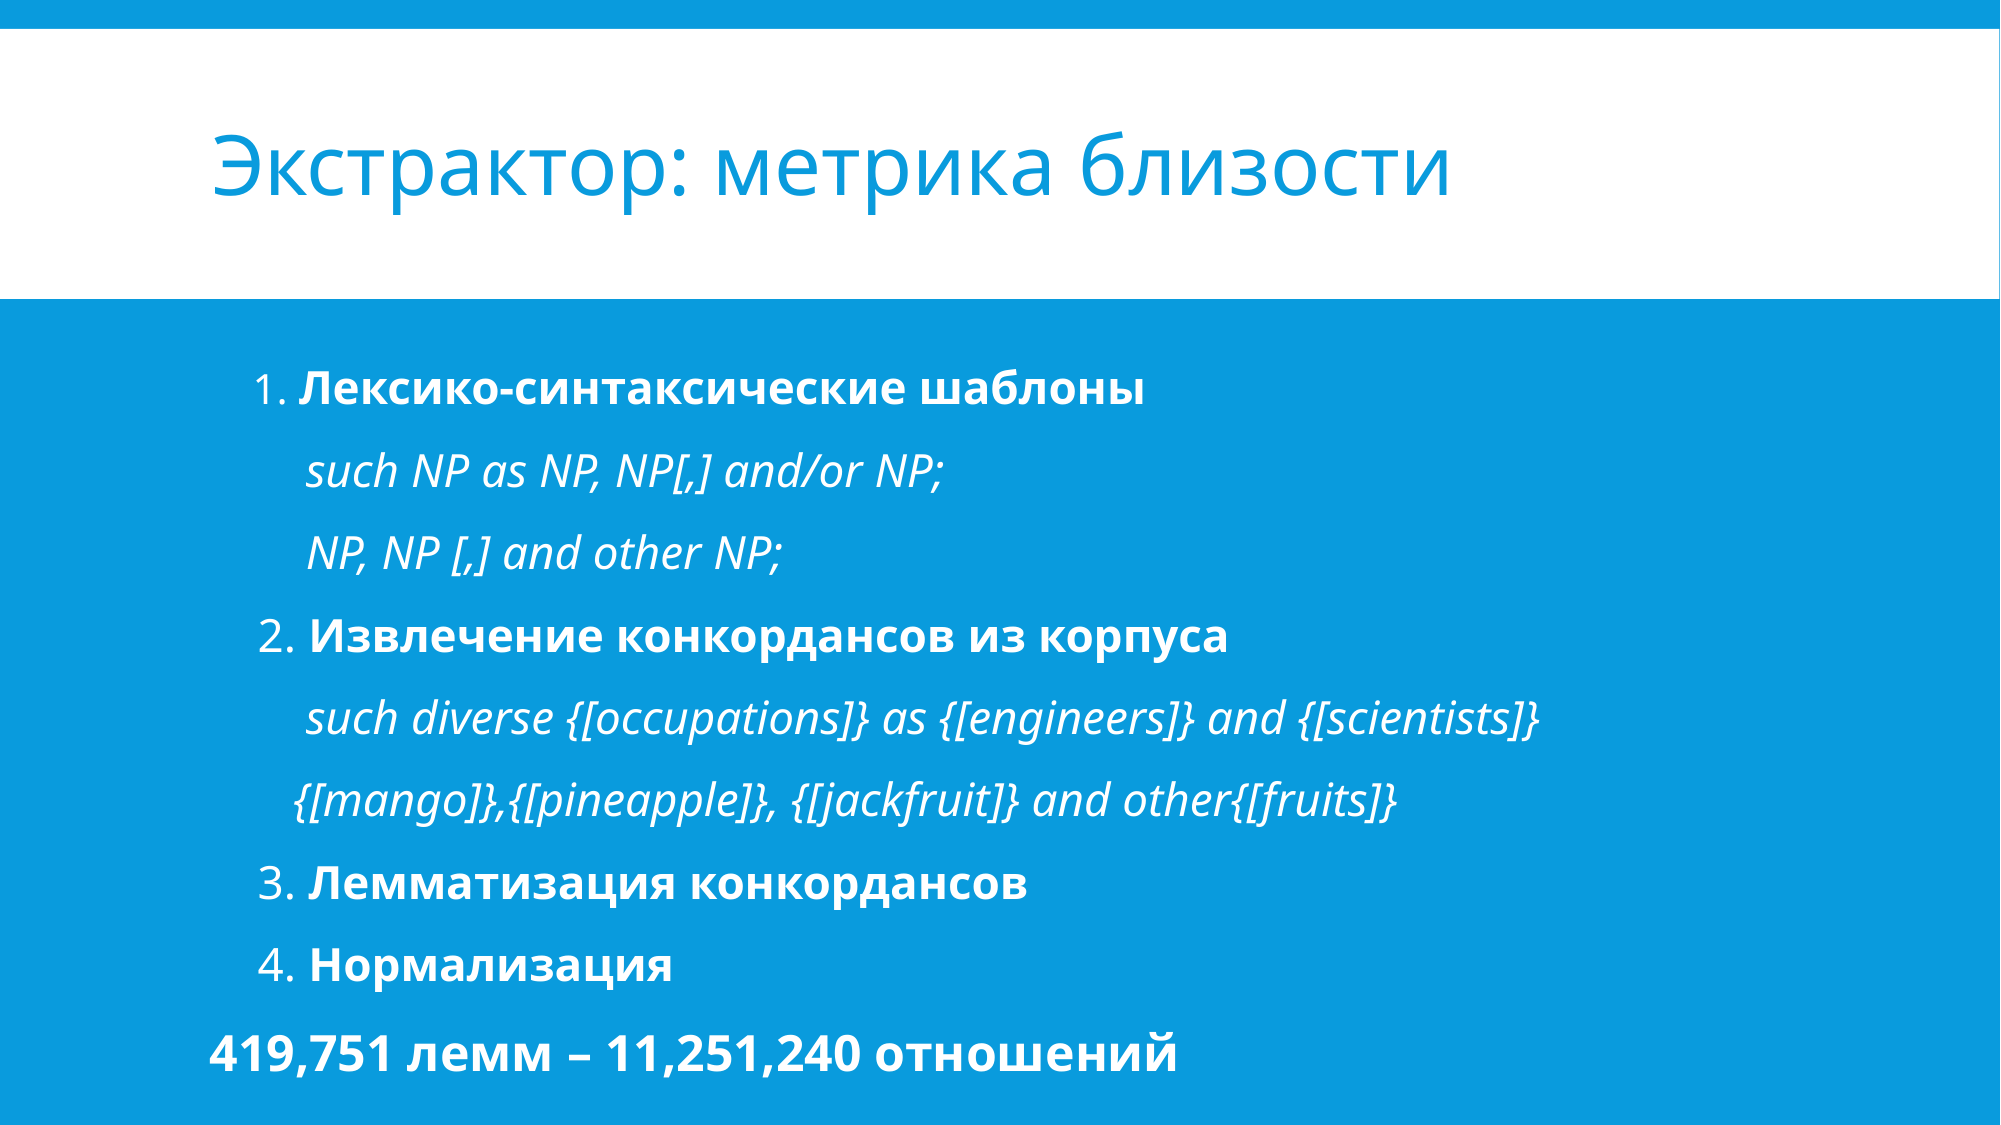

Экстрактор: метрика близости
 1. Лексико-синтаксические шаблоны
 such NP as NP, NP[,] and/or NP;
 NP, NP [,] and other NP;
 2. Извлечение конкордансов из корпуса
 such diverse {[occupations]} as {[engineers]} and {[scientists]}
 {[mango]},{[pineapple]}, {[jackfruit]} and other{[fruits]}
 3. Лемматизация конкордансов
 4. Нормализация
419,751 лемм – 11,251,240 отношений